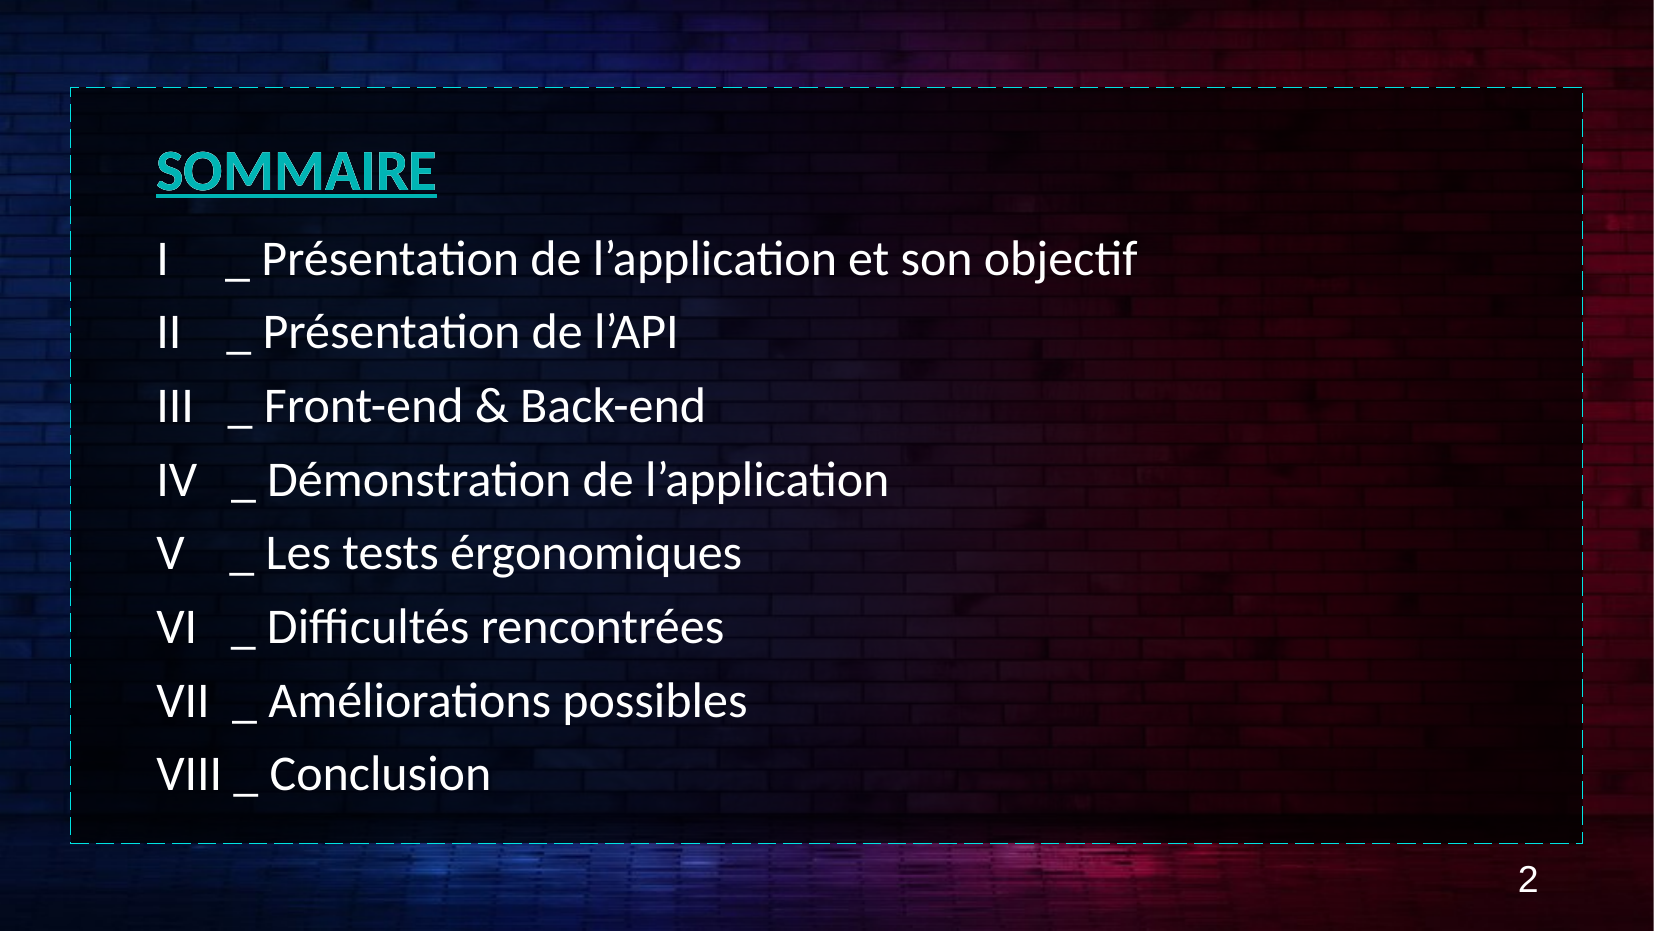

SOMMAIRE
SOMMAIRE
SOMMAIRE
I _ Présentation de l’application et son objectif
II _ Présentation de l’API
III _ Front-end & Back-end
IV _ Démonstration de l’application
V _ Les tests érgonomiques
VI _ Difficultés rencontrées
VII _ Améliorations possibles
VIII _ Conclusion